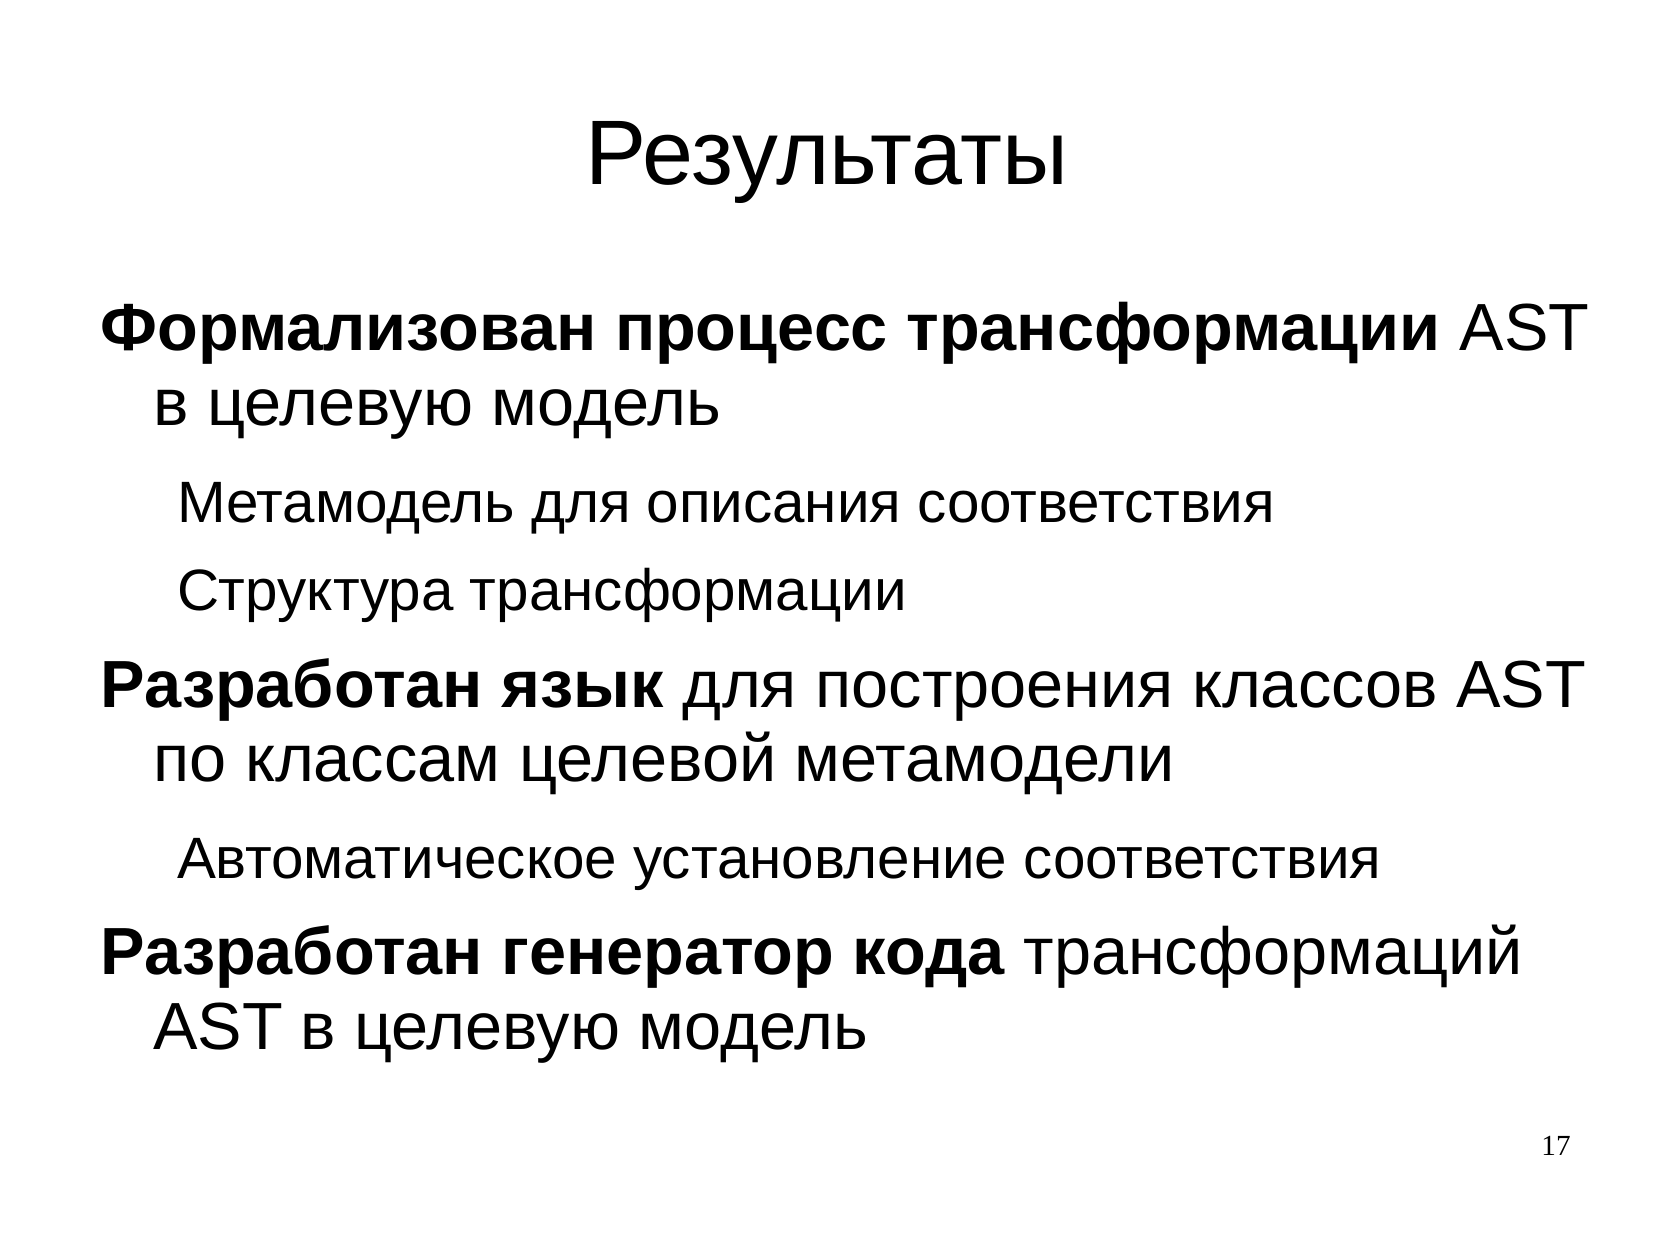

# Результаты
Формализован процесс трансформации AST в целевую модель
Метамодель для описания соответствия
Структура трансформации
Разработан язык для построения классов AST по классам целевой метамодели
Автоматическое установление соответствия
Разработан генератор кода трансформаций AST в целевую модель
17